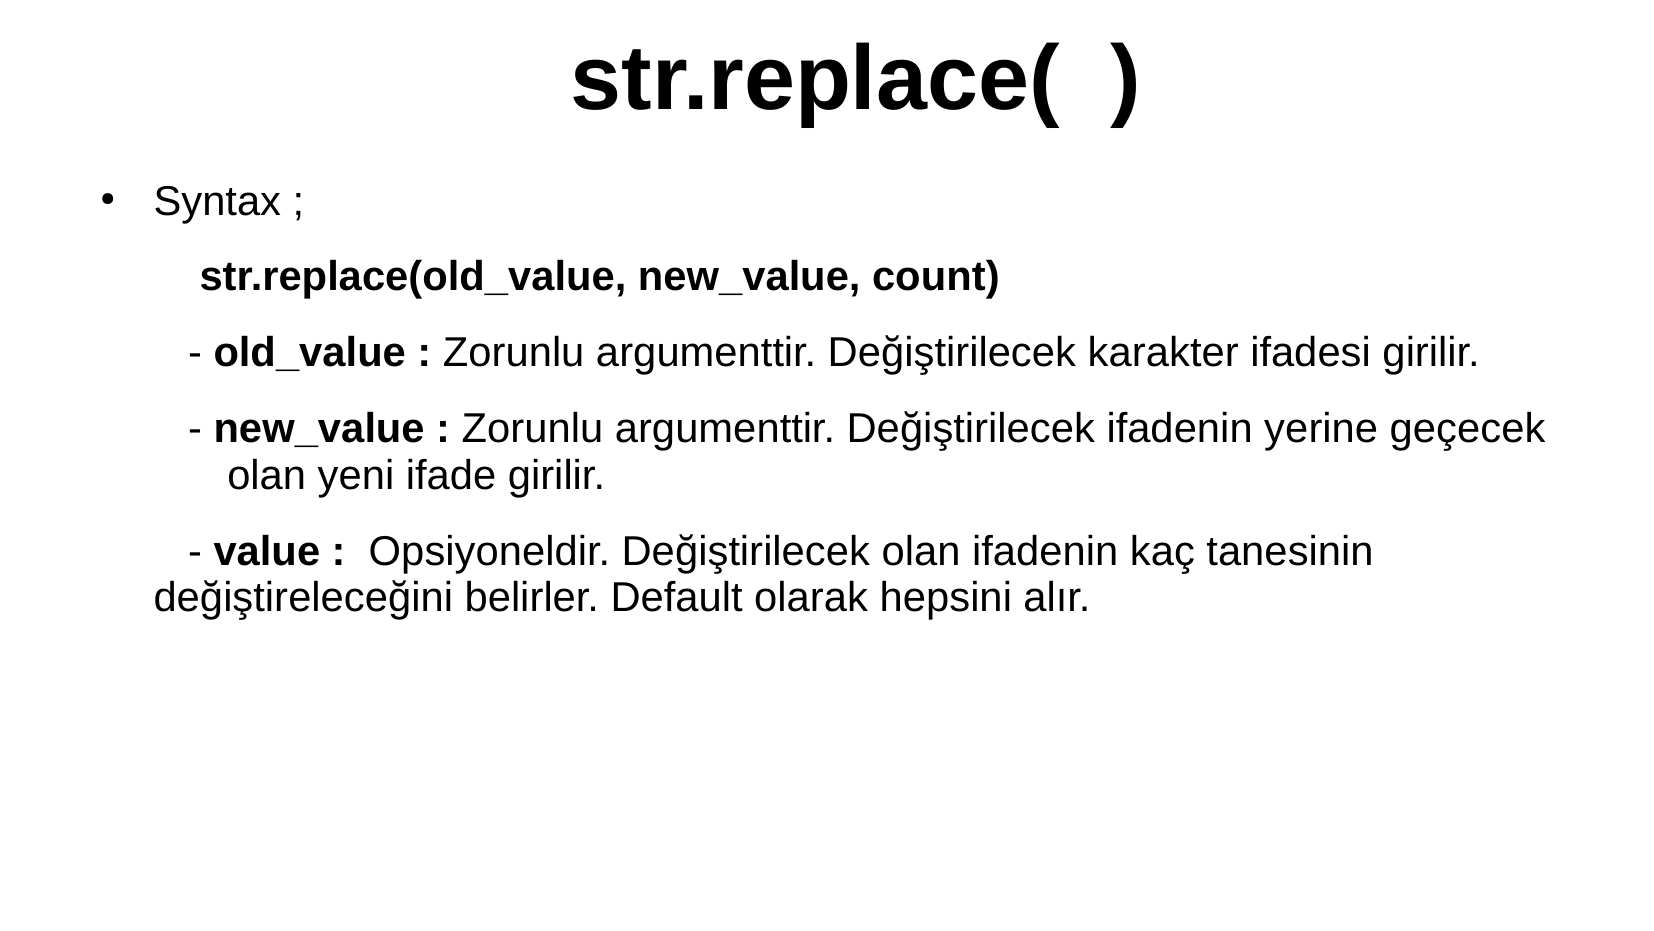

# str.replace( )
Syntax ;
 str.replace(old_value, new_value, count)
 - old_value : Zorunlu argumenttir. Değiştirilecek karakter ifadesi girilir.
 - new_value : Zorunlu argumenttir. Değiştirilecek ifadenin yerine geçecek 	olan yeni ifade girilir.
 - value : Opsiyoneldir. Değiştirilecek olan ifadenin kaç tanesinin 		 	değiştireleceğini belirler. Default olarak hepsini alır.